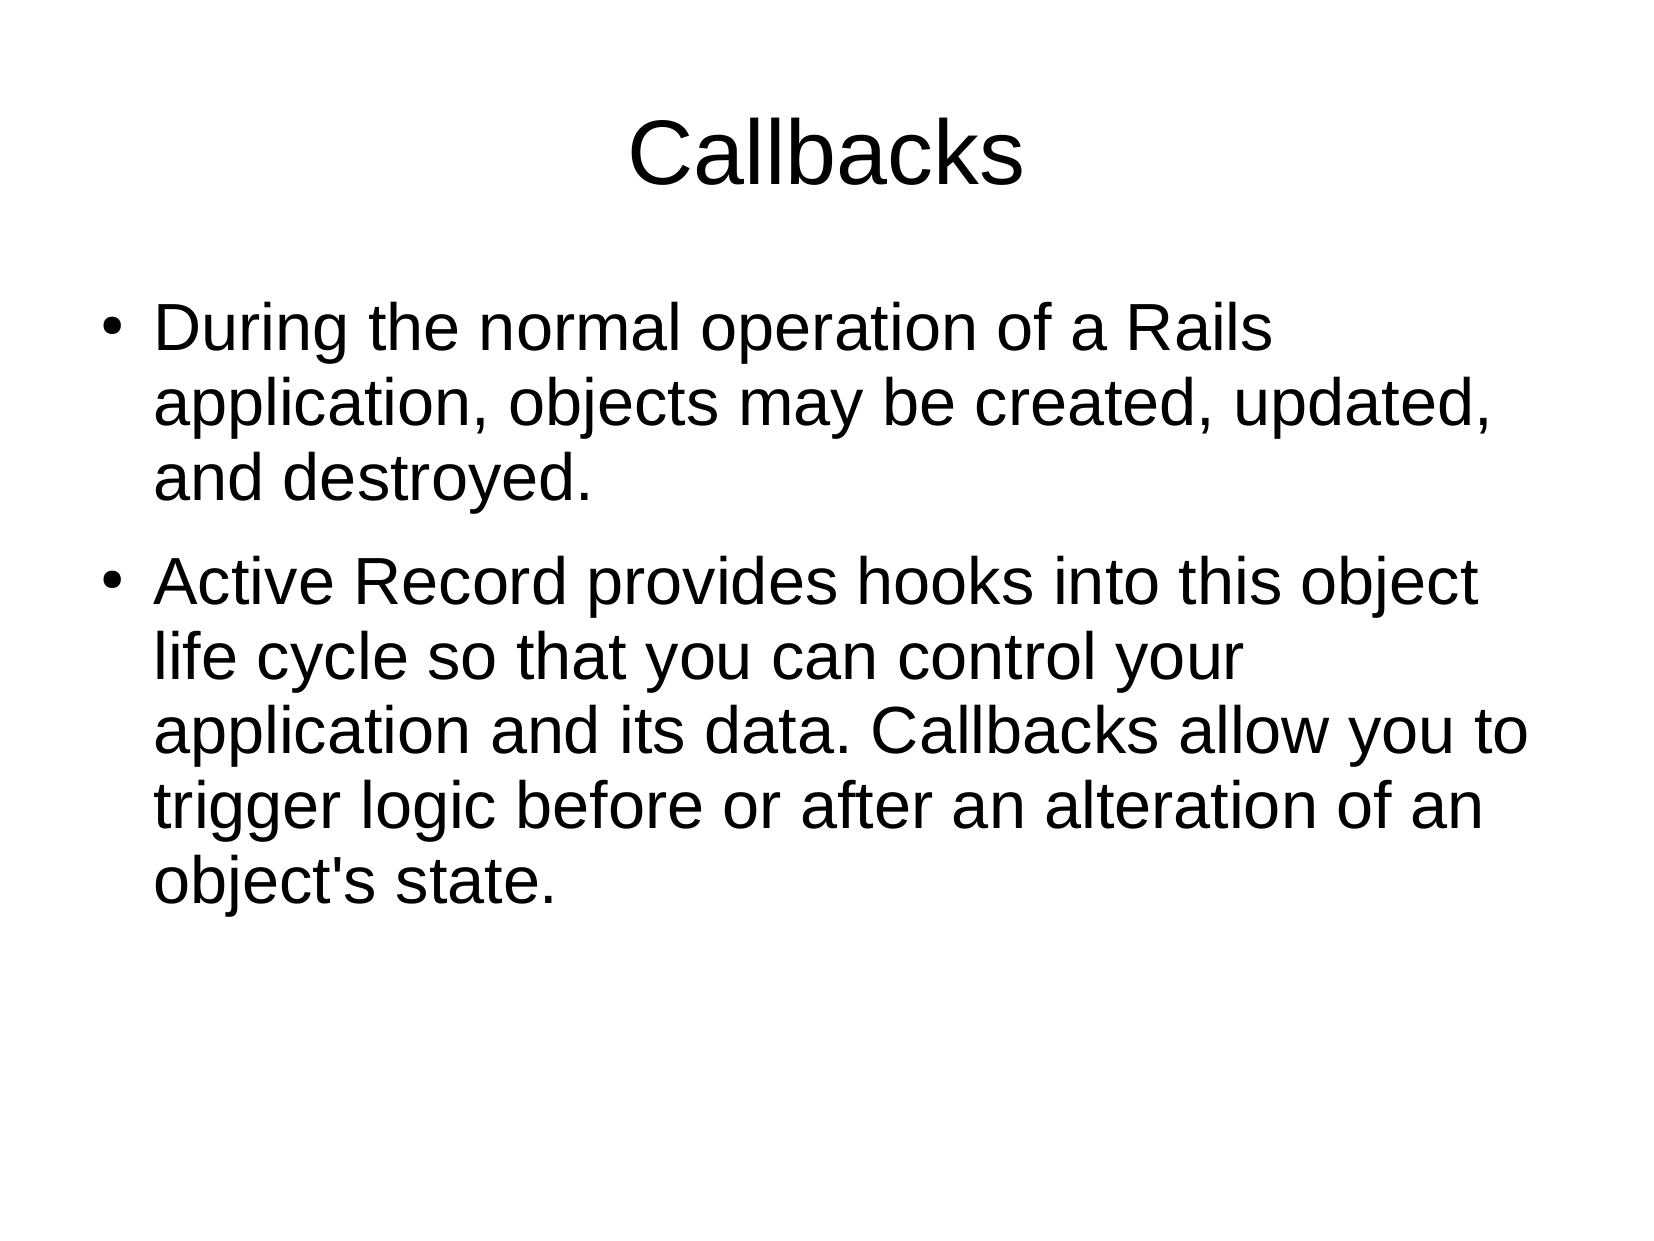

# Callbacks
During the normal operation of a Rails application, objects may be created, updated, and destroyed.
Active Record provides hooks into this object life cycle so that you can control your application and its data. Callbacks allow you to trigger logic before or after an alteration of an object's state.